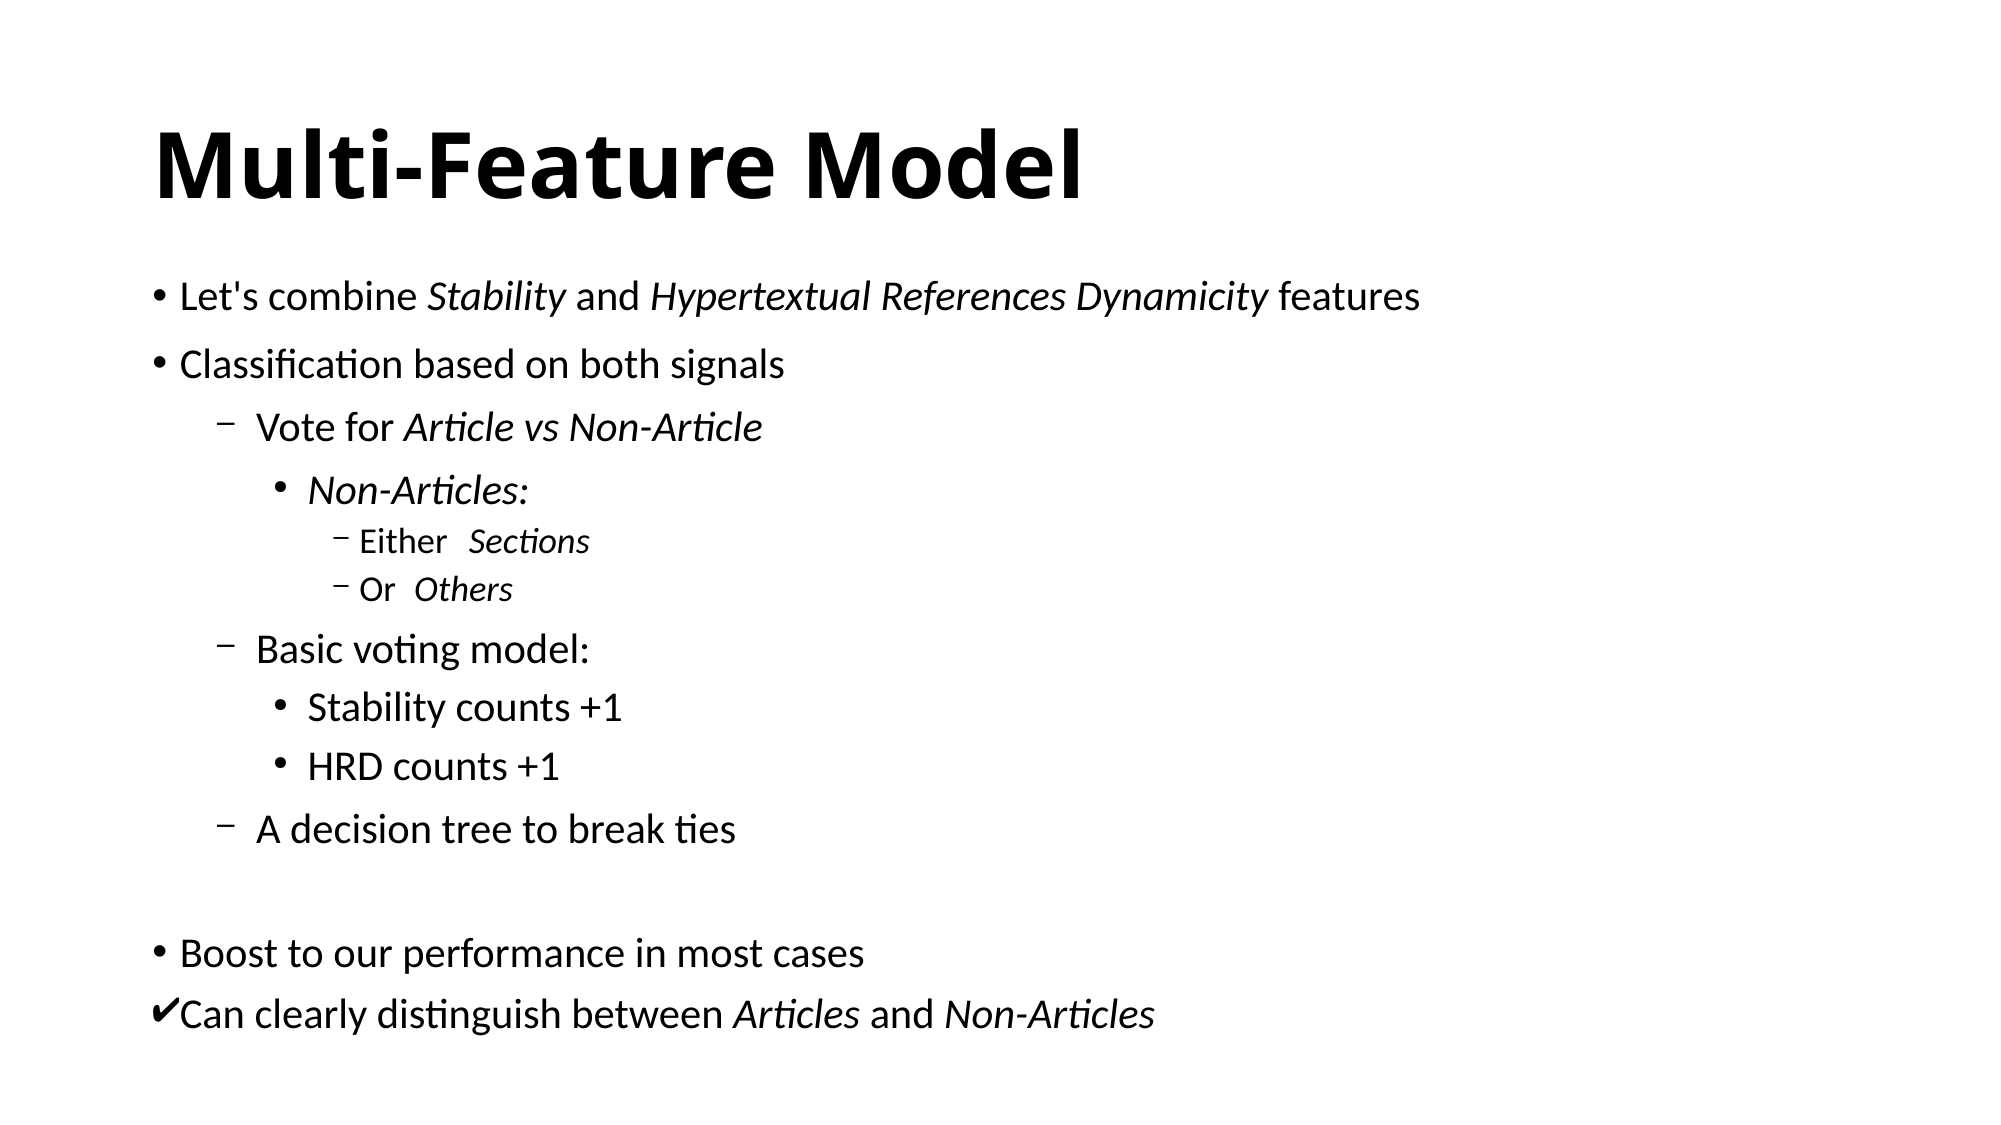

# Multi-Feature Model
Let's combine Stability and Hypertextual References Dynamicity features
Classification based on both signals
Vote for Article vs Non-Article
Non-Articles:
Either	Sections
Or			Others
Basic voting model:
Stability counts +1
HRD counts +1
A decision tree to break ties
Boost to our performance in most cases
Can clearly distinguish between Articles and Non-Articles